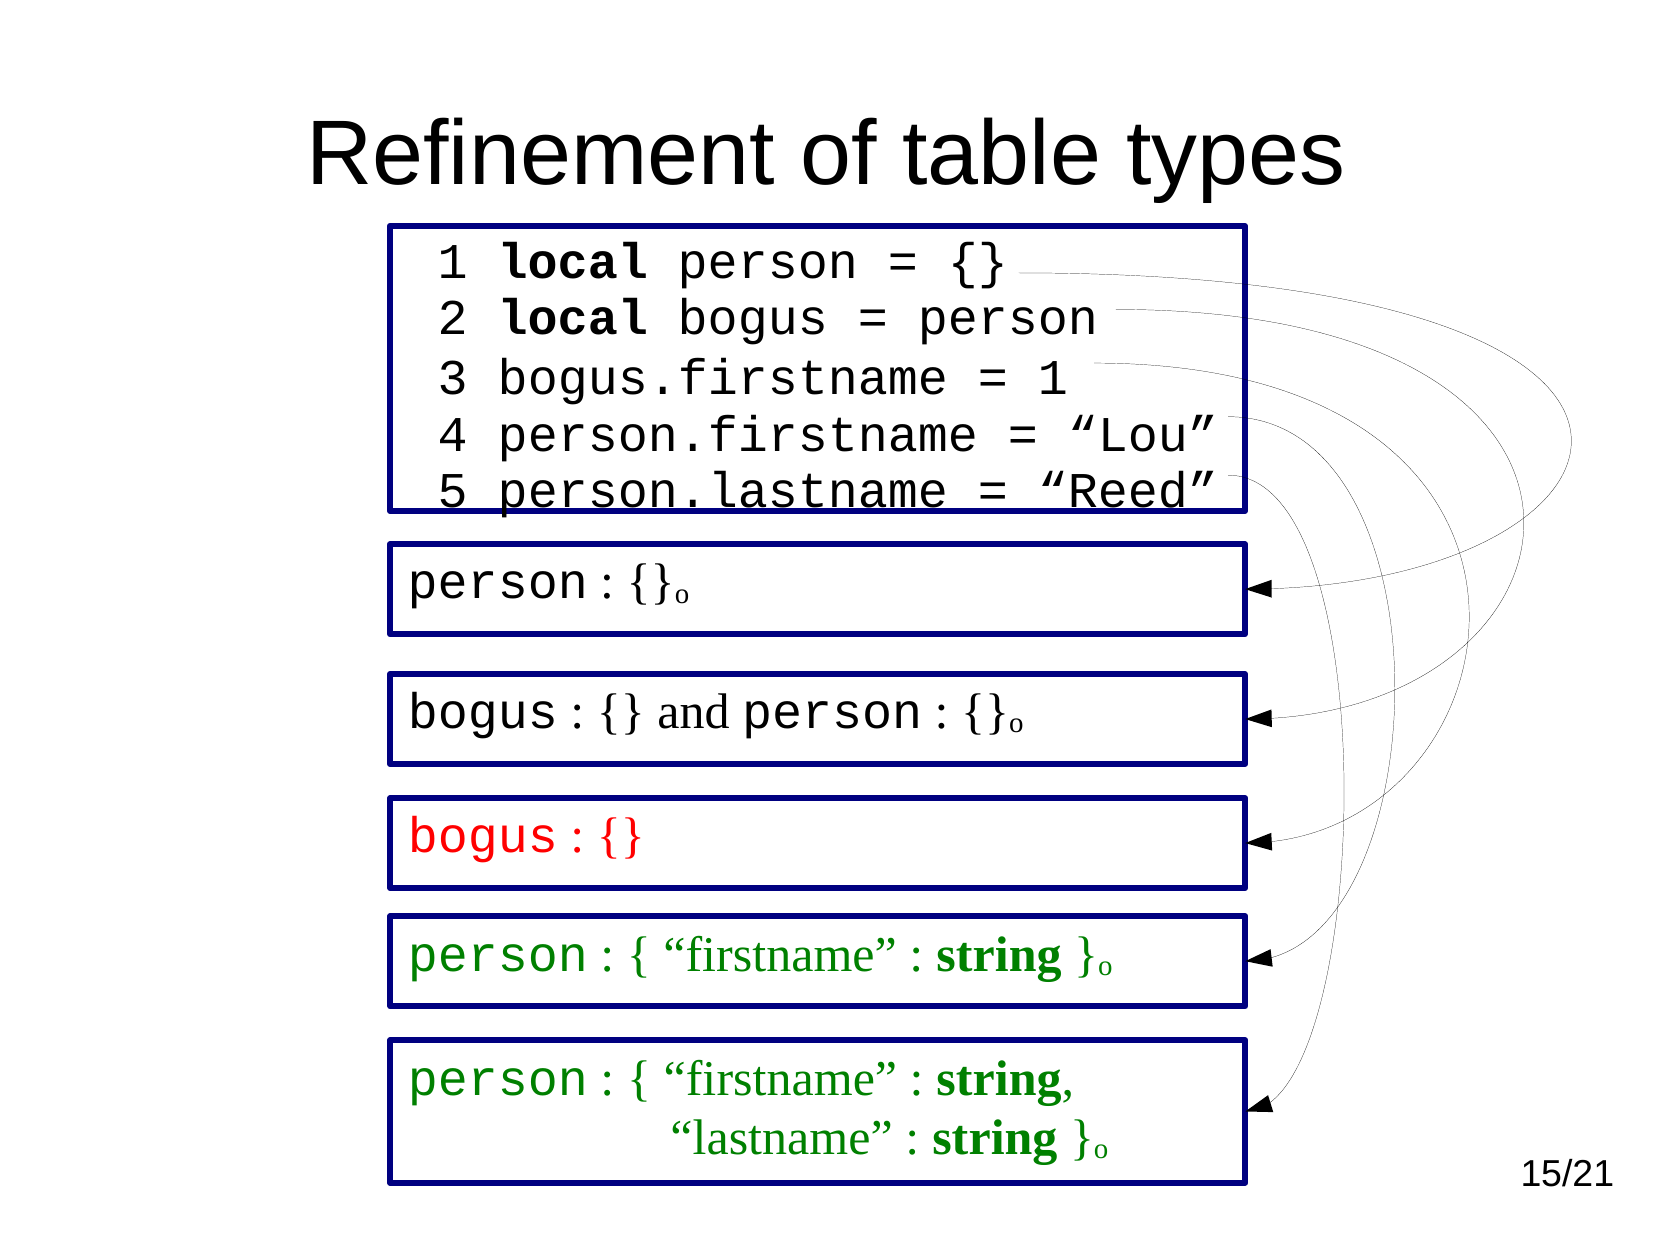

# Refinement of table types
 1 local person = {}
 2 local bogus = person
 3 bogus.firstname = 1
 4 person.firstname = “Lou”
 5 person.lastname = “Reed”
person : {}o
bogus : {} and person : {}o
bogus : {}
person : { “firstname” : string }o
person : { “firstname” : string,
 “lastname” : string }o
 15/21